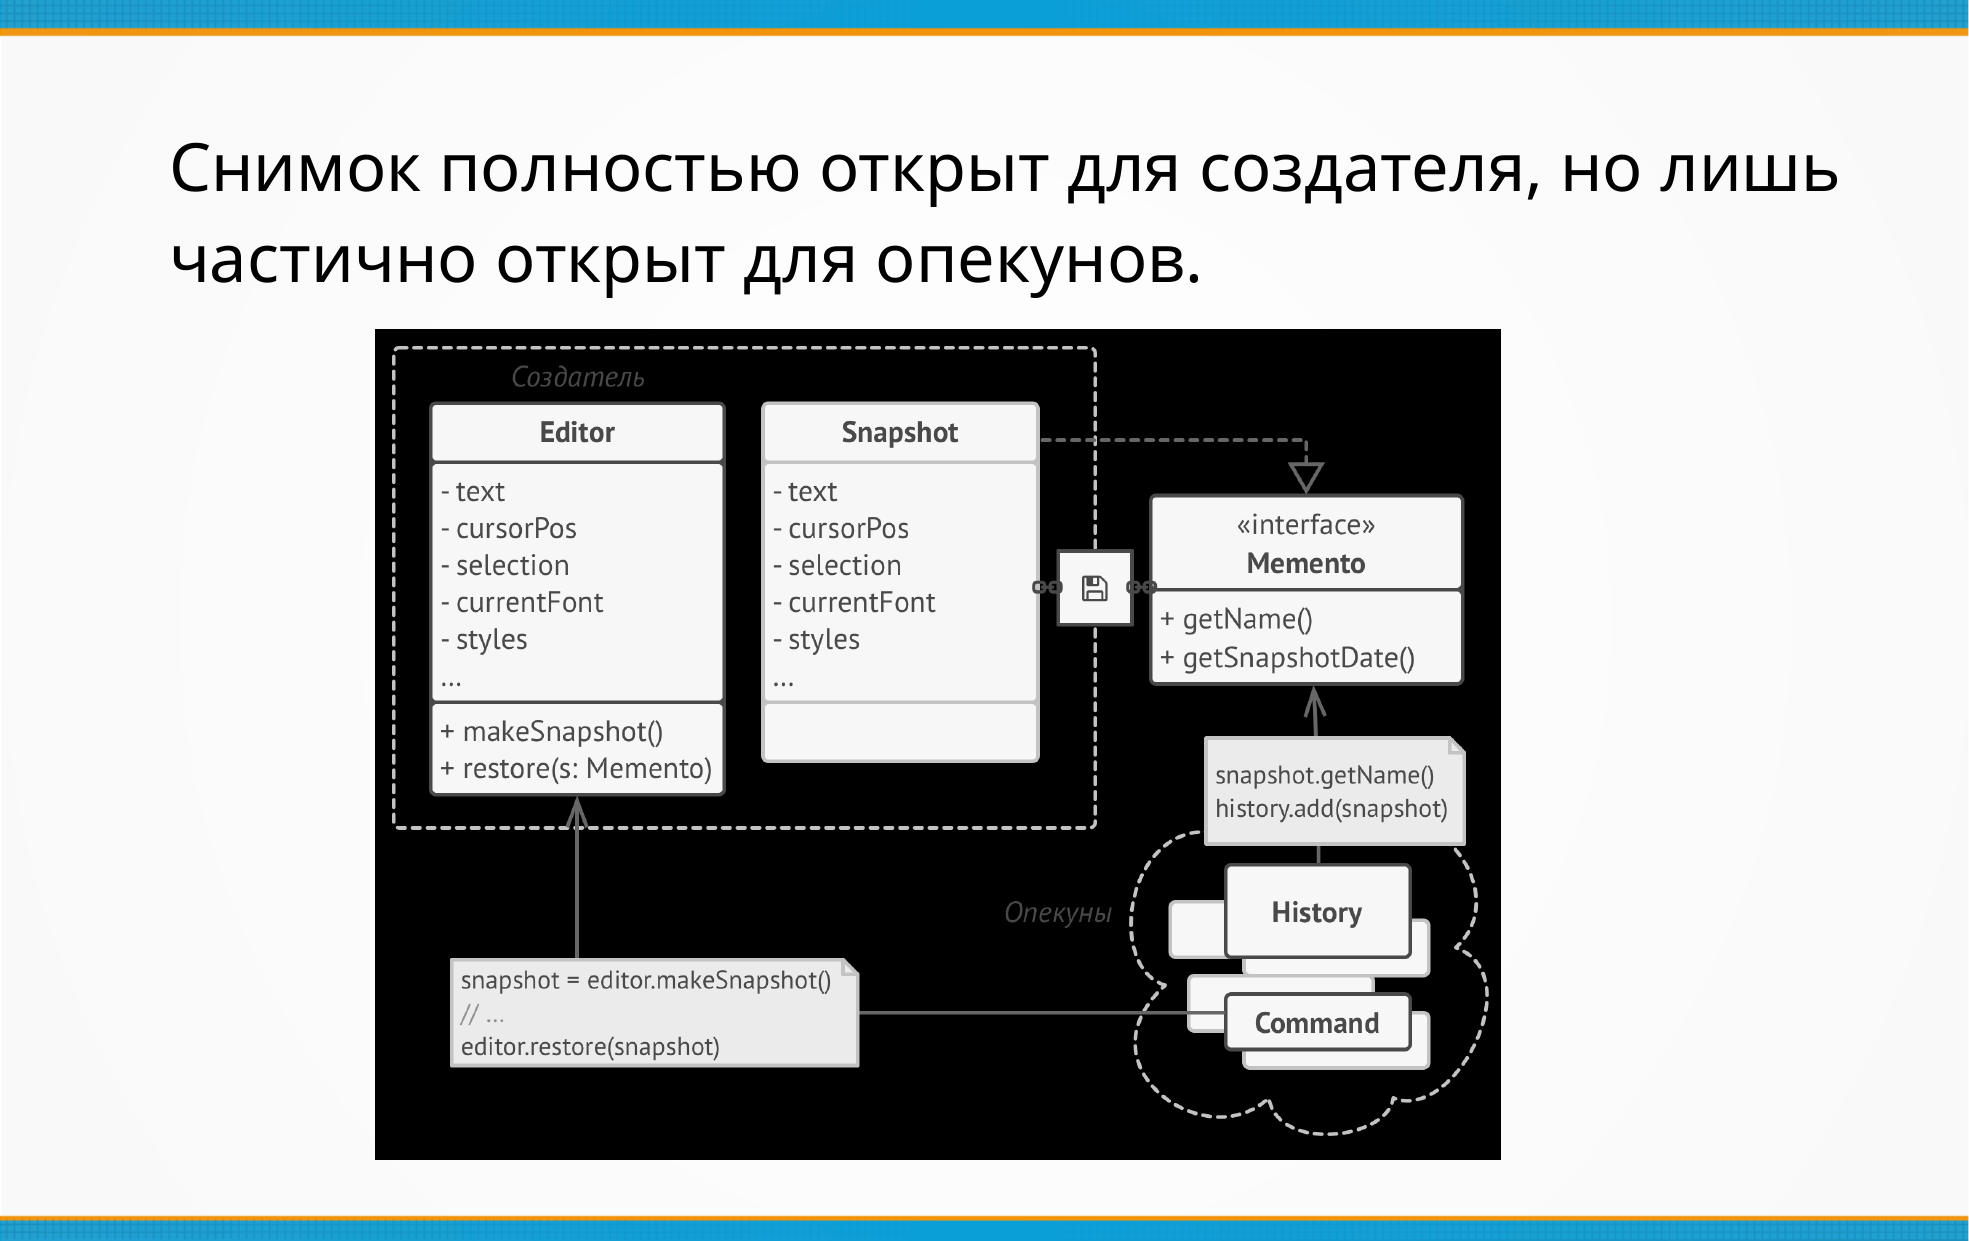

# Снимок полностью открыт для создателя, но лишь частично открыт для опекунов.